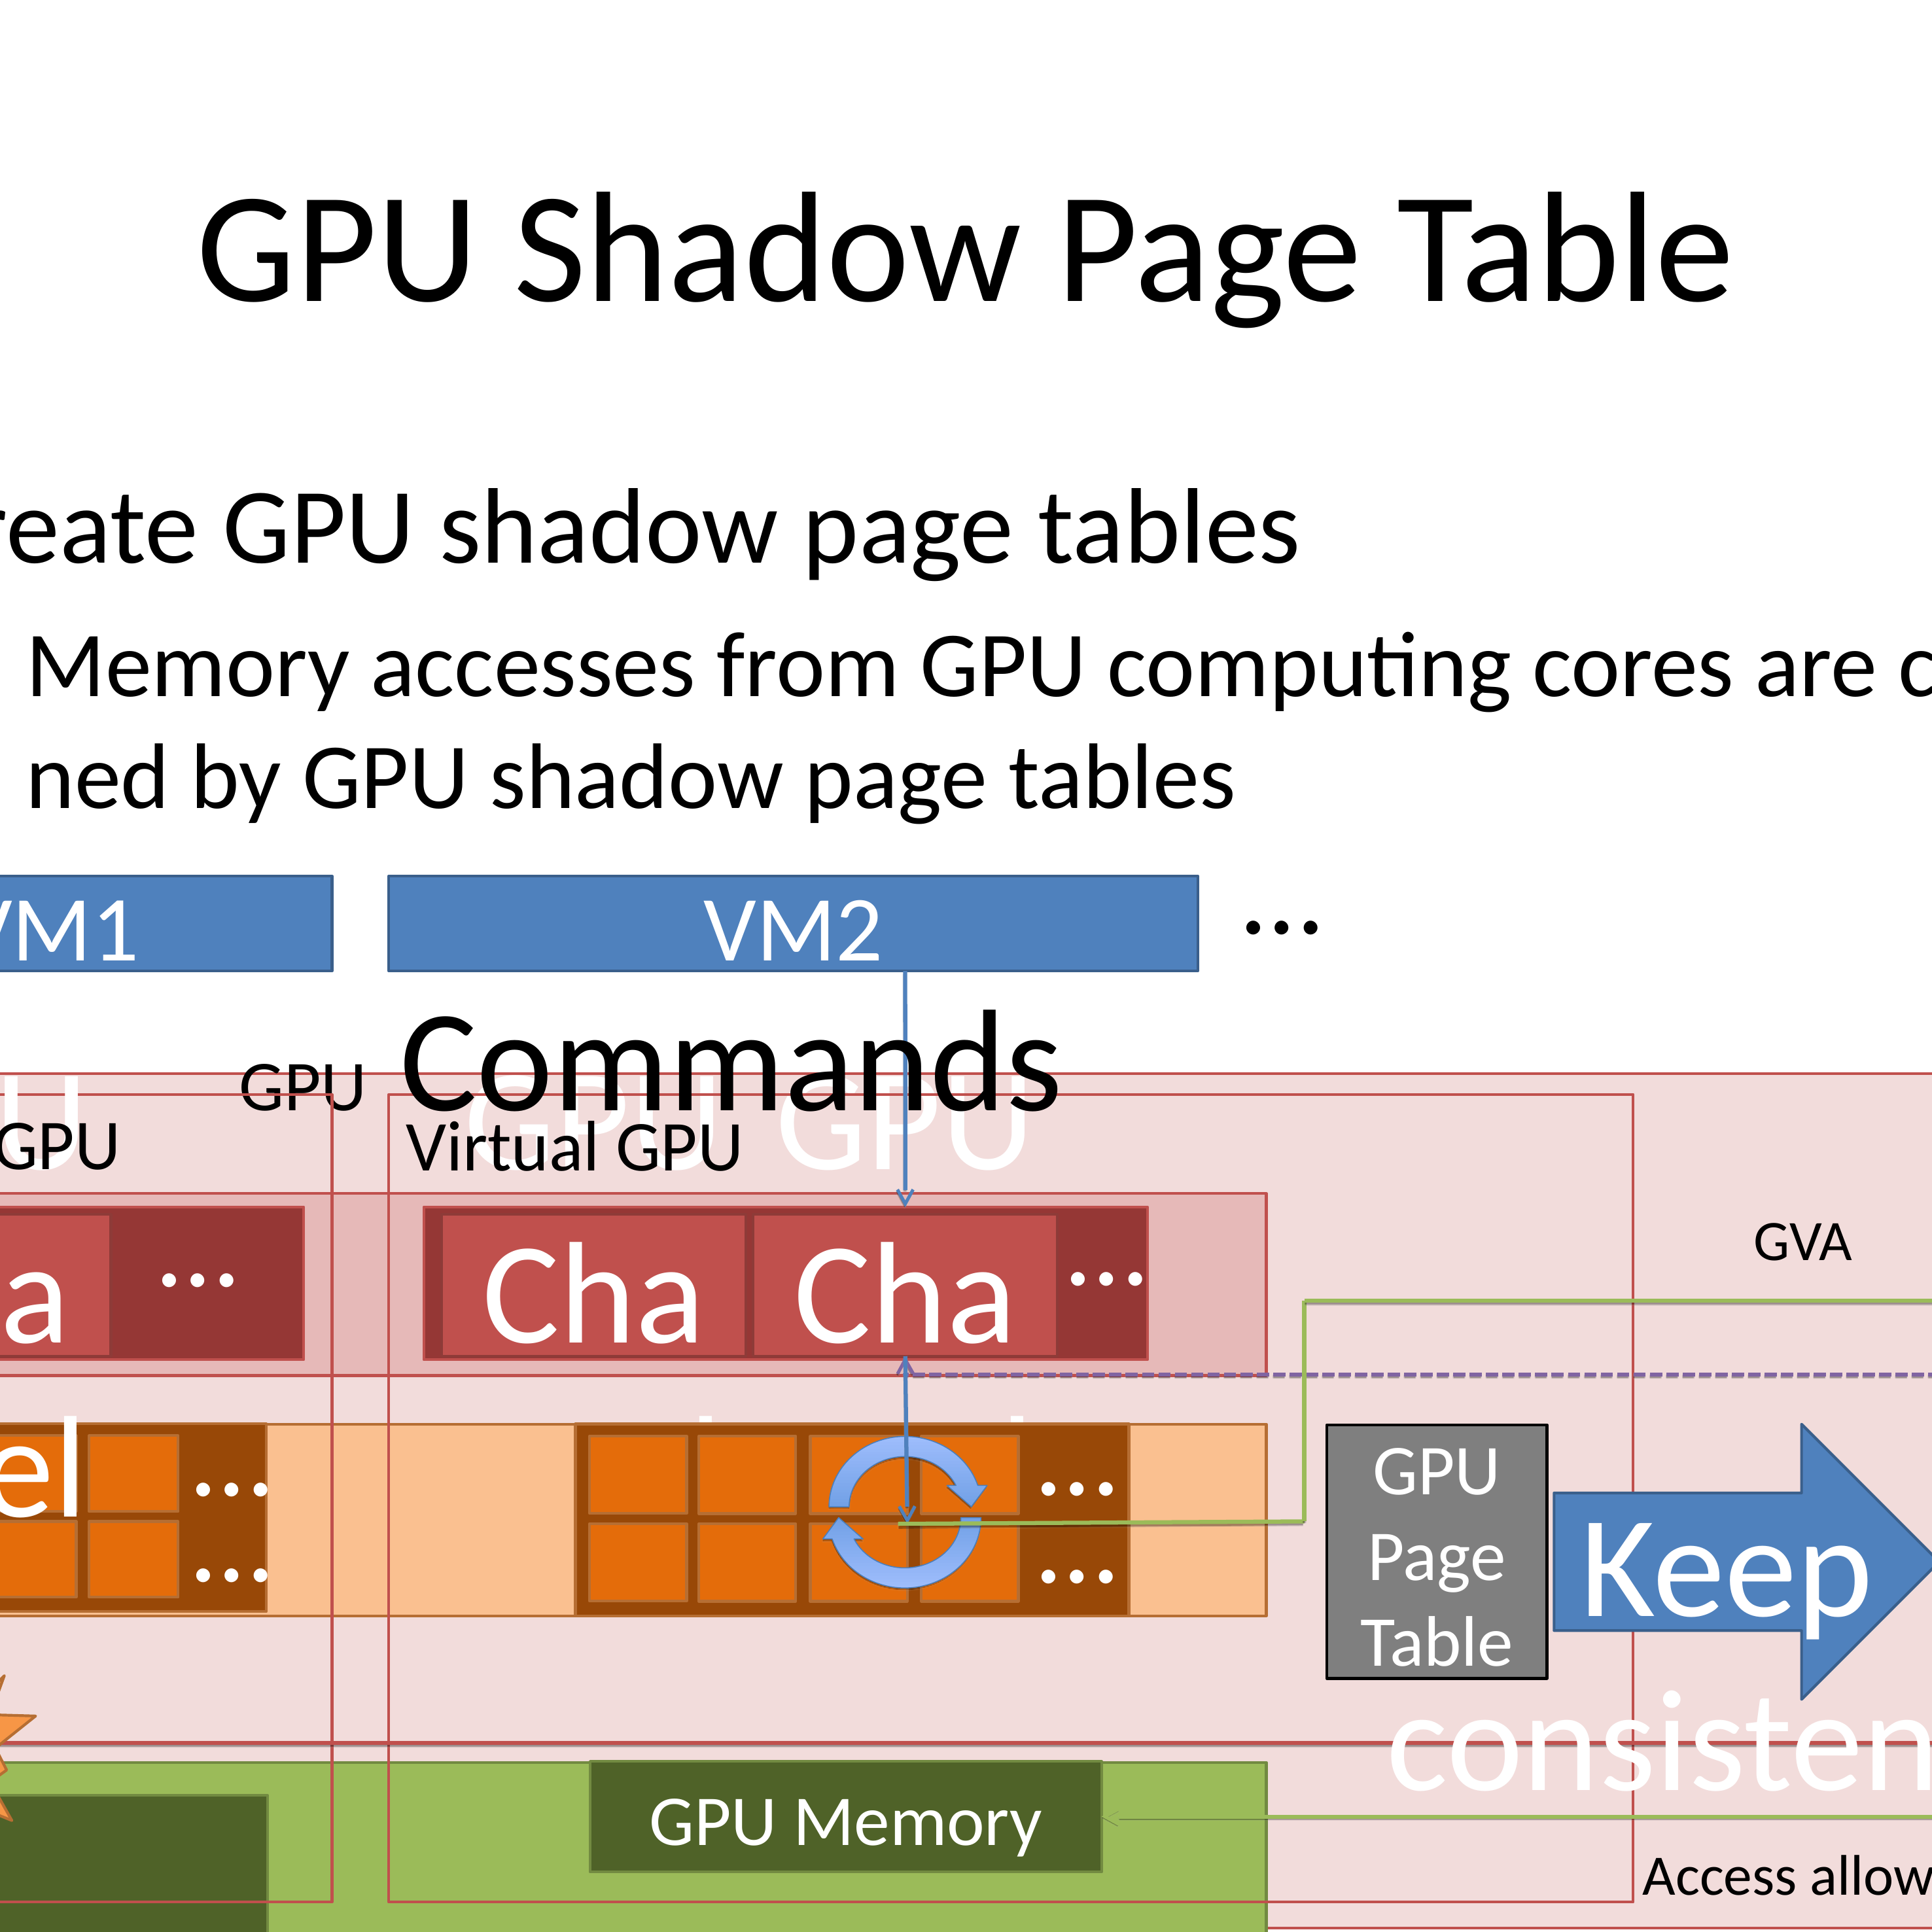

# GPU Shadow Page Table
Create GPU shadow page tables
Memory accesses from GPU computing cores are confined by GPU shadow page tables
…
VM1
VM2
GPU Commands
GPU
Virtual GPU
Virtual GPU
…
…
…
GPU
Channel
GPU
Channel
GVA
GPU
Channel
…
…
…
…
…
GPU
Shadow
Page
Table
Keep
consistency
GPU
Page
Table
Access not
allowed
…
GPU Memory
Access allowed